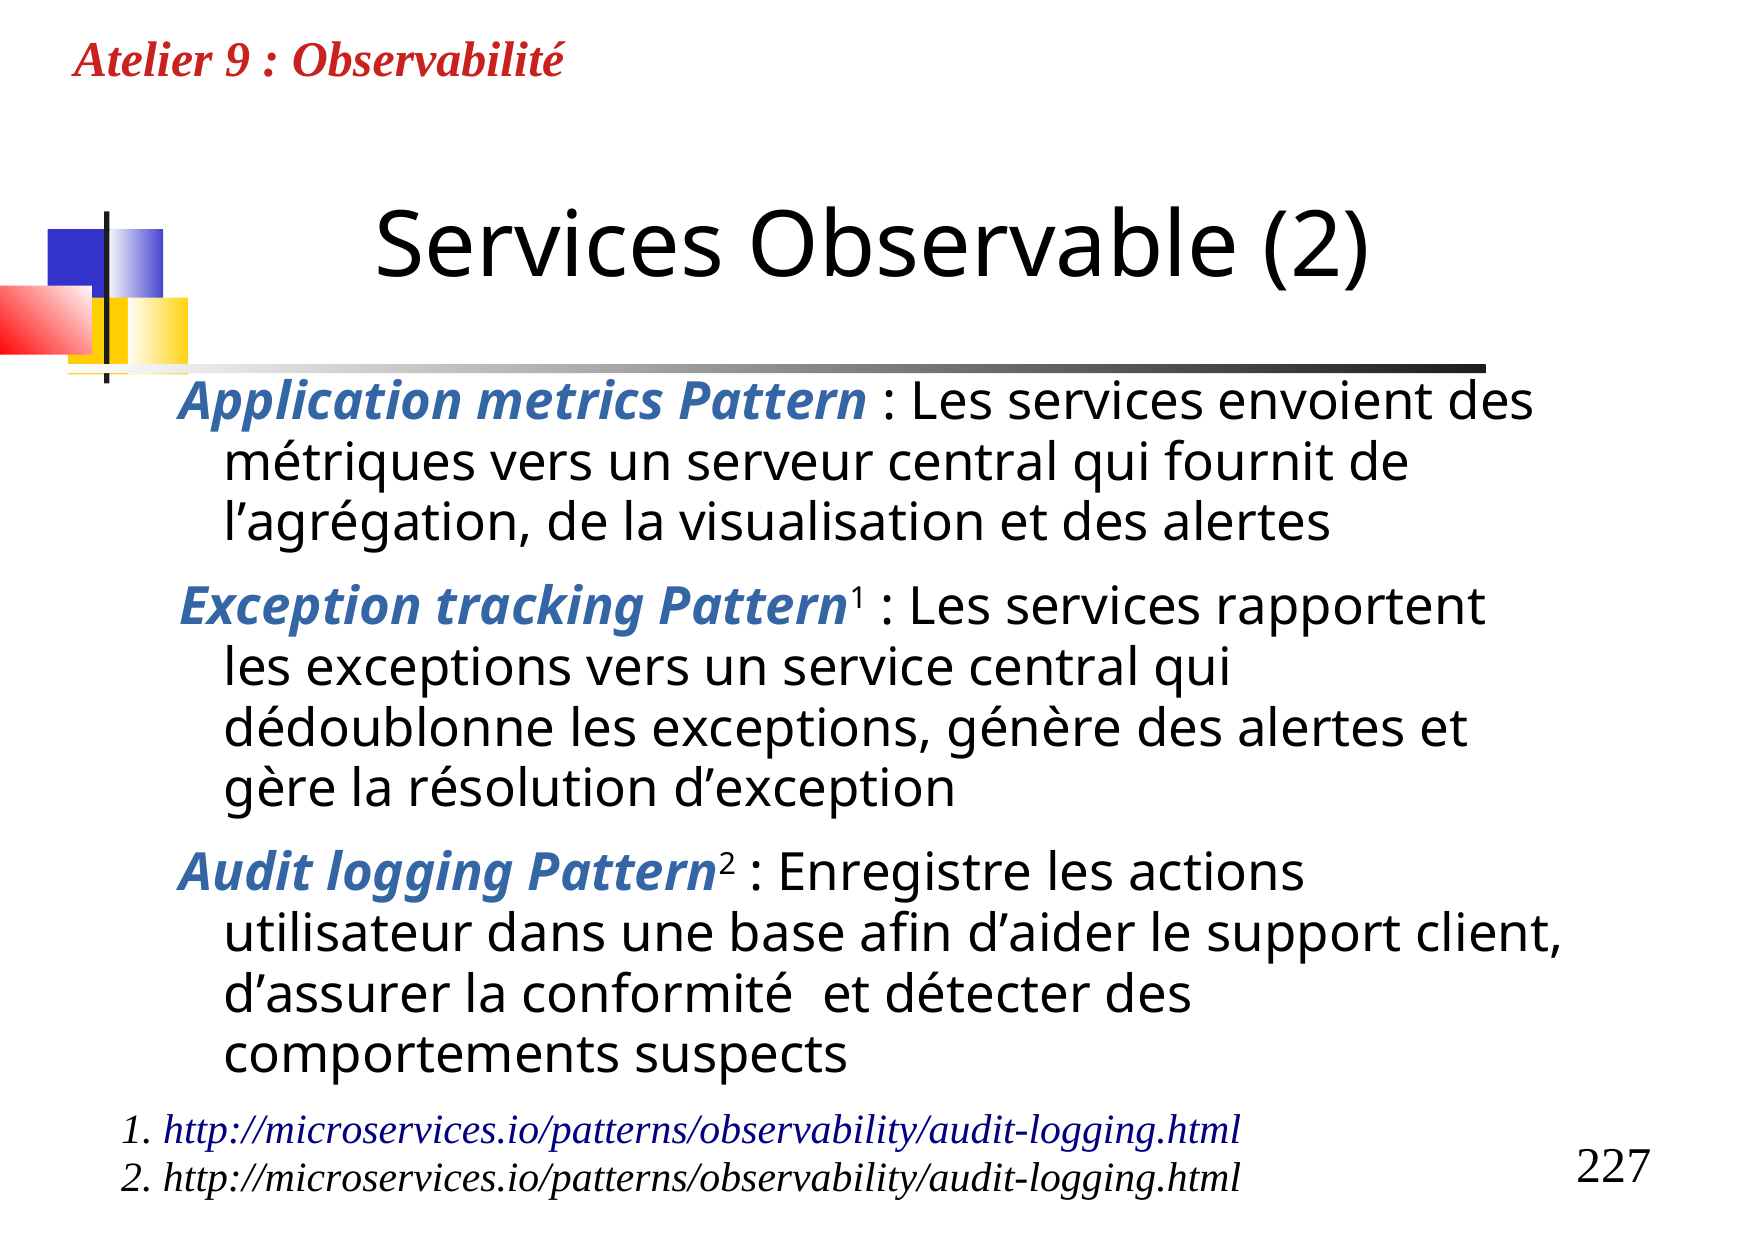

Atelier 9 : Observabilité
# Services Observable (2)
Application metrics Pattern : Les services envoient des métriques vers un serveur central qui fournit de l’agrégation, de la visualisation et des alertes
Exception tracking Pattern1 : Les services rapportent les exceptions vers un service central qui dédoublonne les exceptions, génère des alertes et gère la résolution d’exception
Audit logging Pattern2 : Enregistre les actions utilisateur dans une base afin d’aider le support client, d’assurer la conformité et détecter des comportements suspects
1. http://microservices.io/patterns/observability/audit-logging.html
2. http://microservices.io/patterns/observability/audit-logging.html